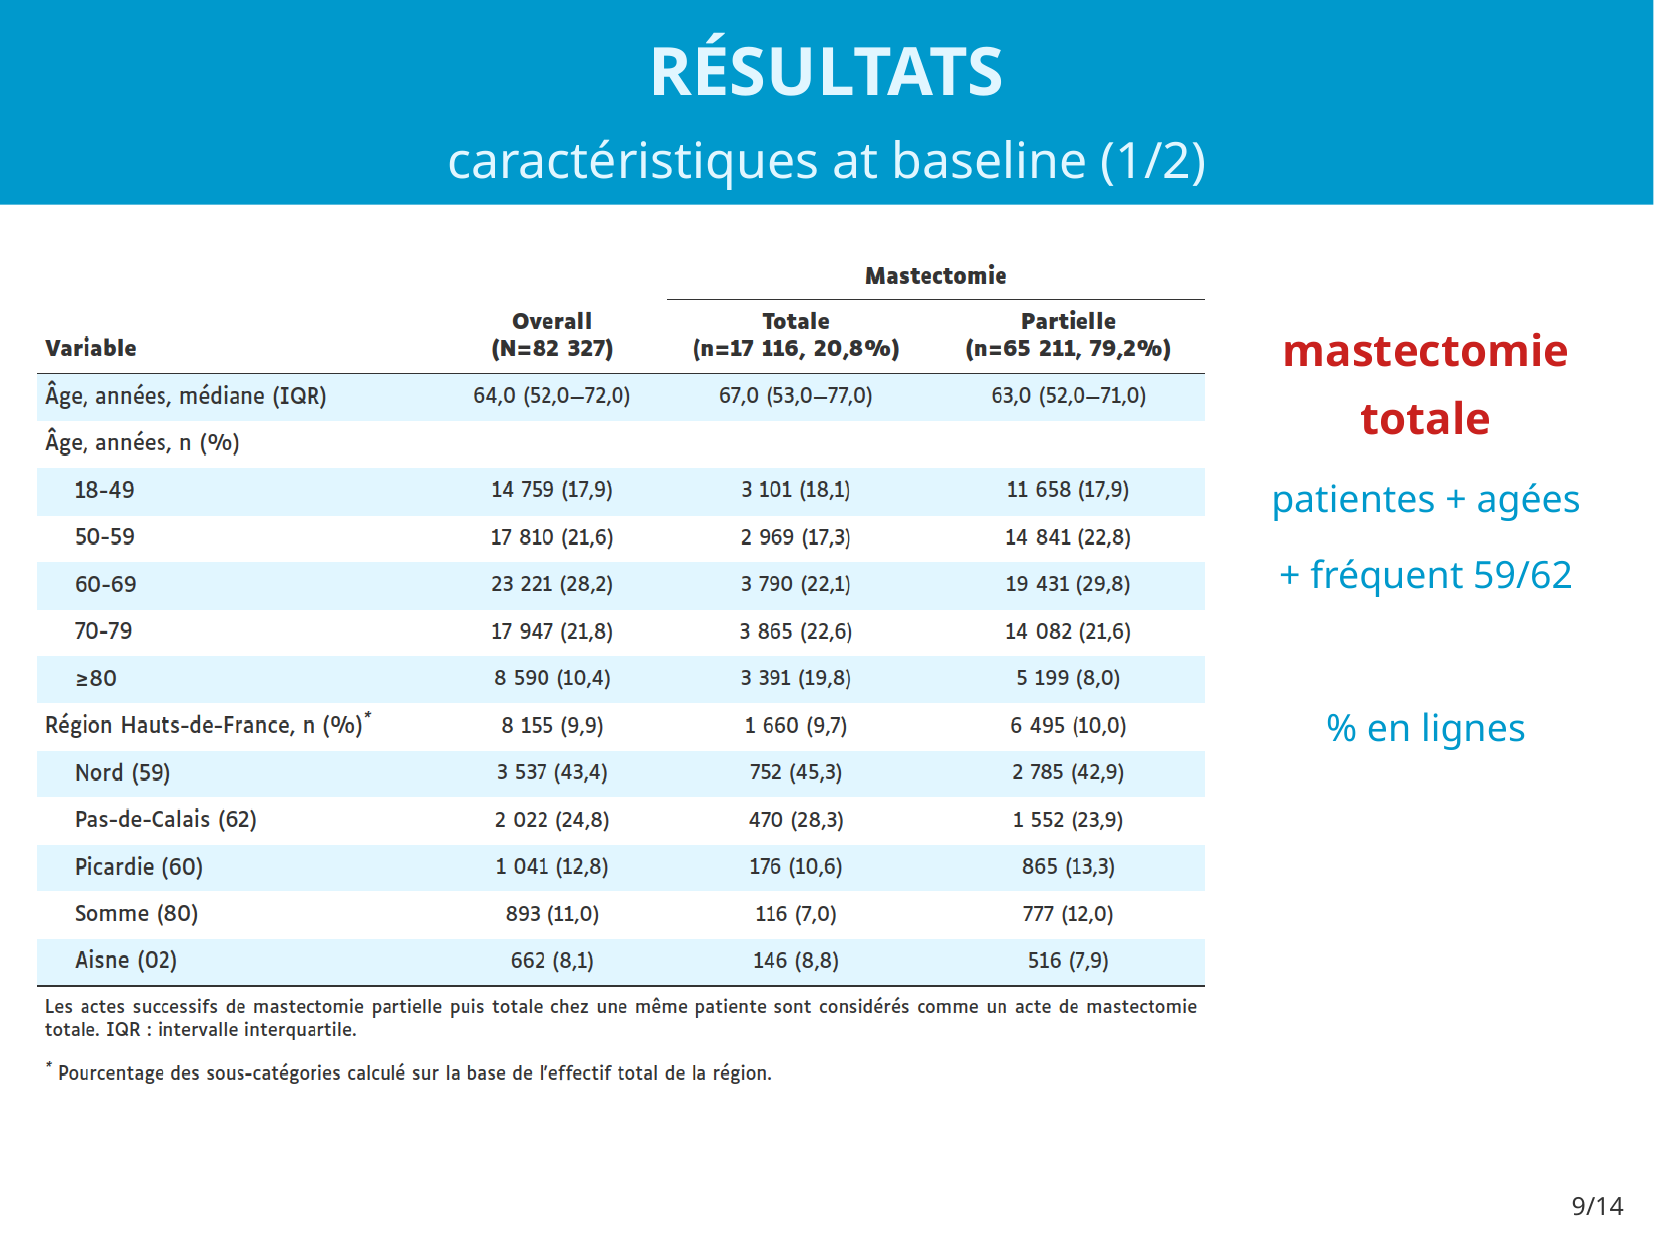

# RÉSULTATS caractéristiques at baseline (1/2)
mastectomie totale
patientes + agées
+ fréquent 59/62
% en lignes
9